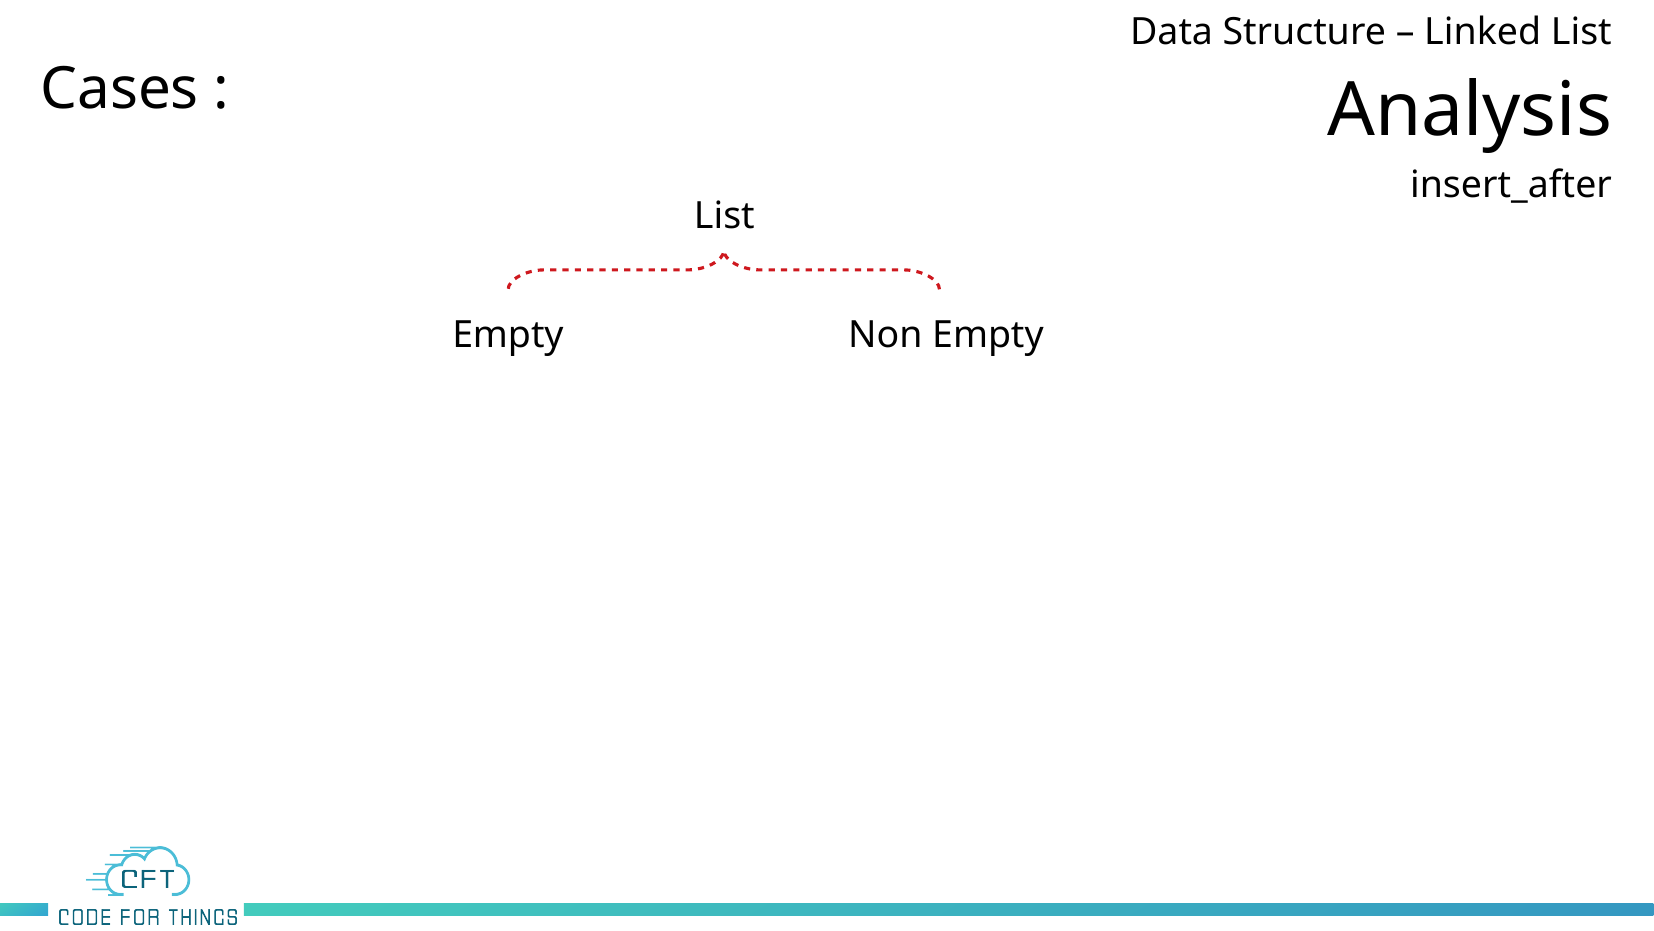

# Data Structure – Linked List Analysis insert_after
Cases :
List
Empty
Non Empty